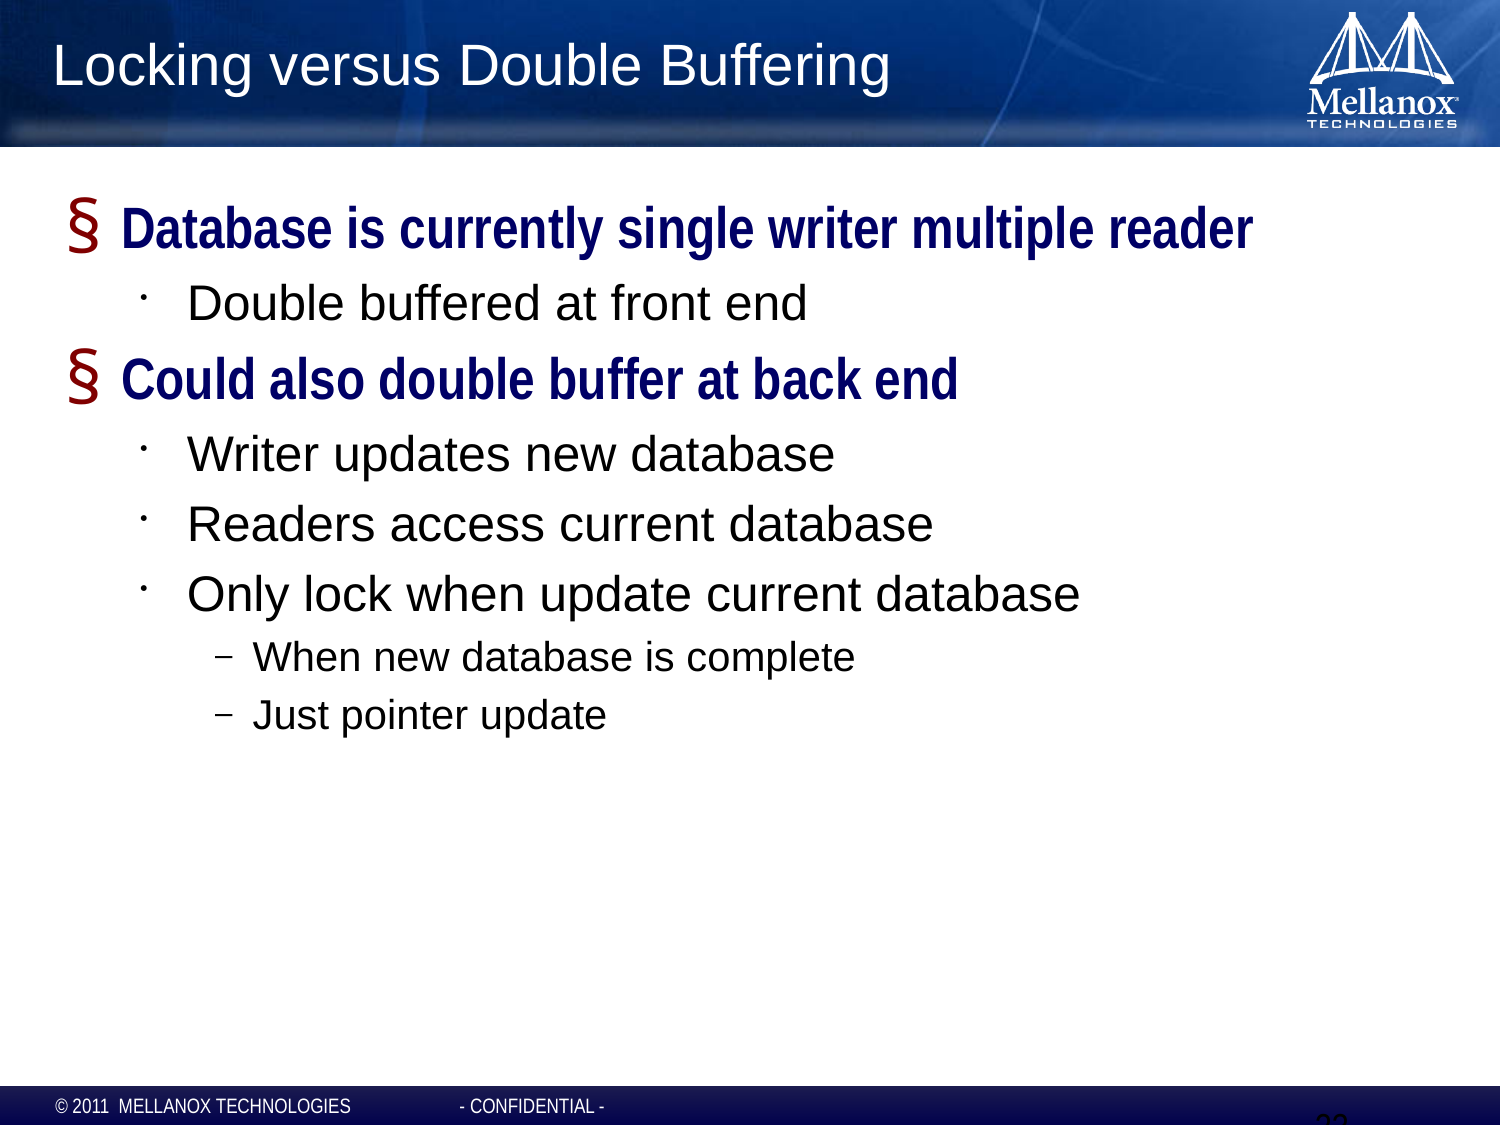

# Locking versus Double Buffering
Database is currently single writer multiple reader
Double buffered at front end
Could also double buffer at back end
Writer updates new database
Readers access current database
Only lock when update current database
When new database is complete
Just pointer update